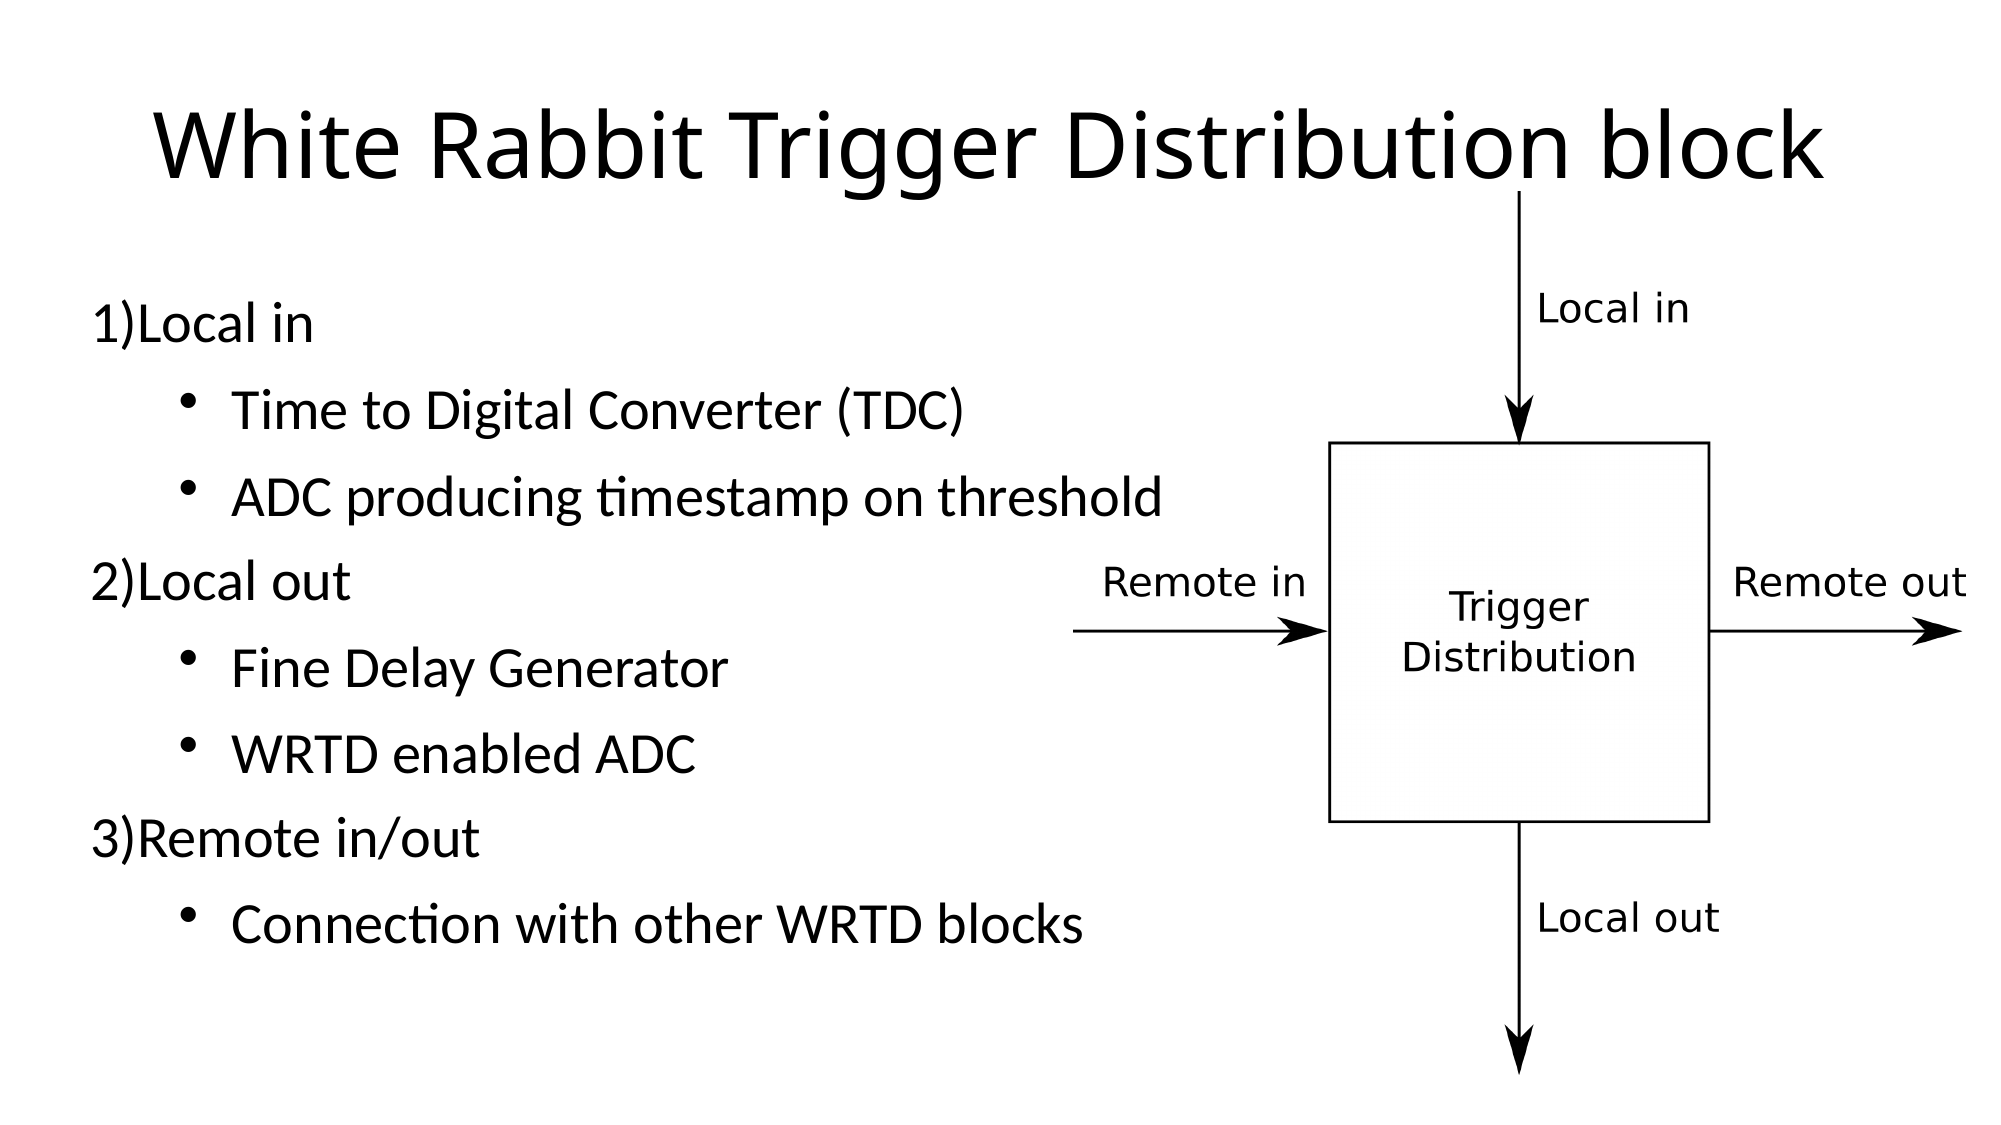

# White Rabbit Trigger Distribution block
Local in
Time to Digital Converter (TDC)
ADC producing timestamp on threshold
Local out
Fine Delay Generator
WRTD enabled ADC
Remote in/out
Connection with other WRTD blocks